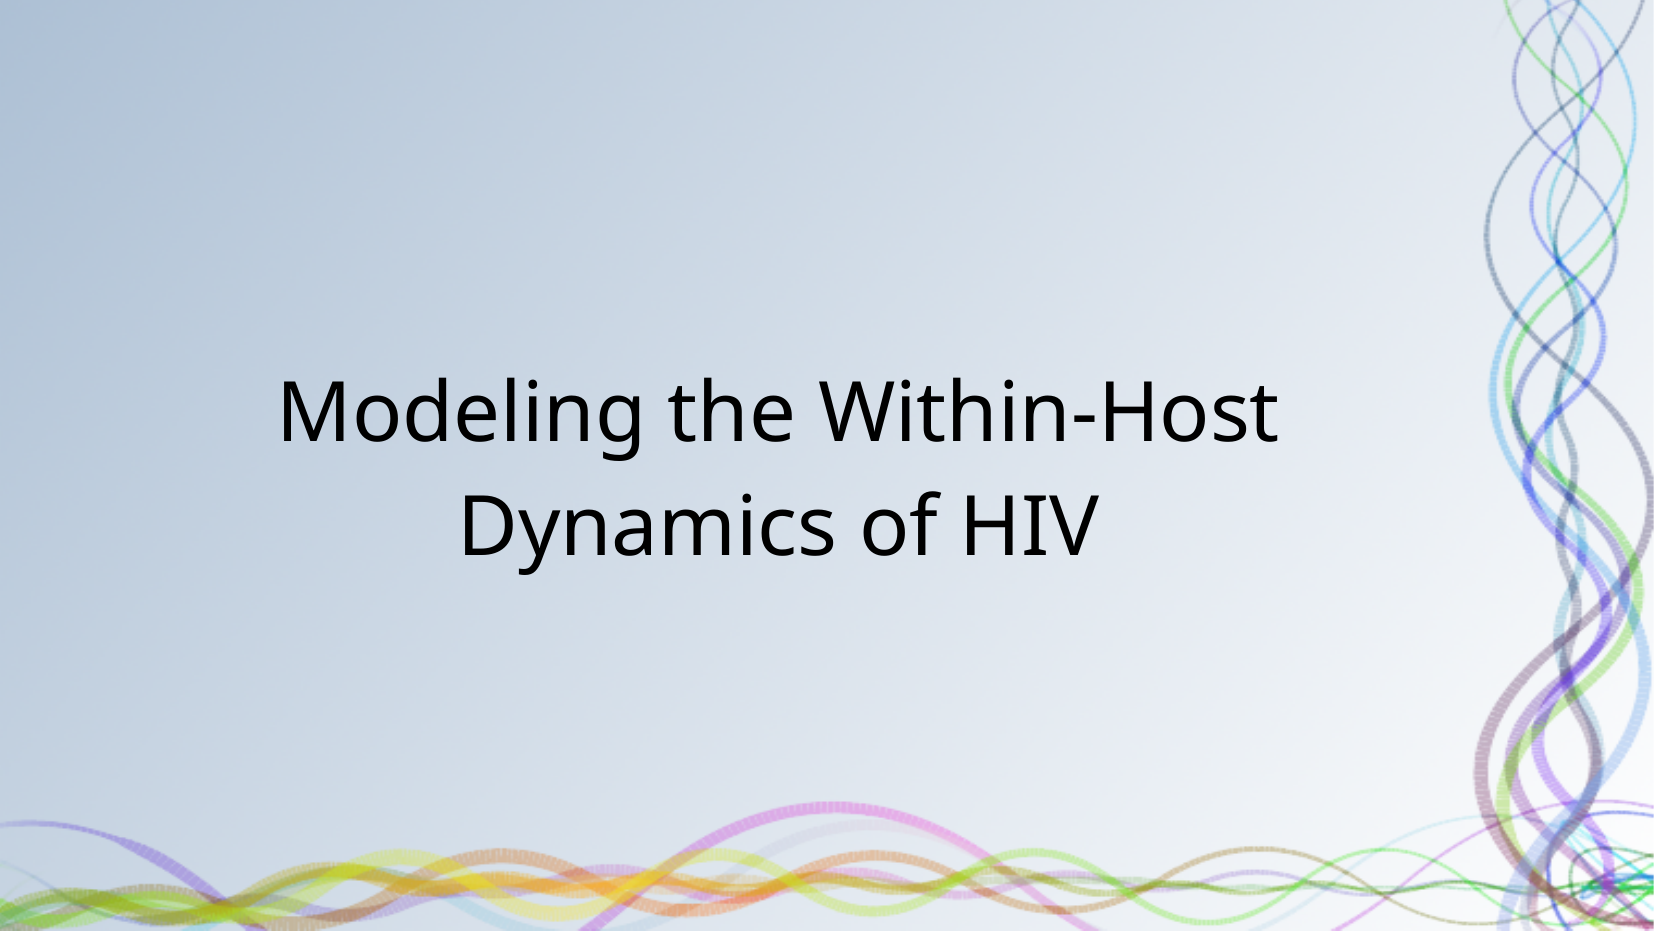

# Modeling the Within-Host Dynamics of HIV